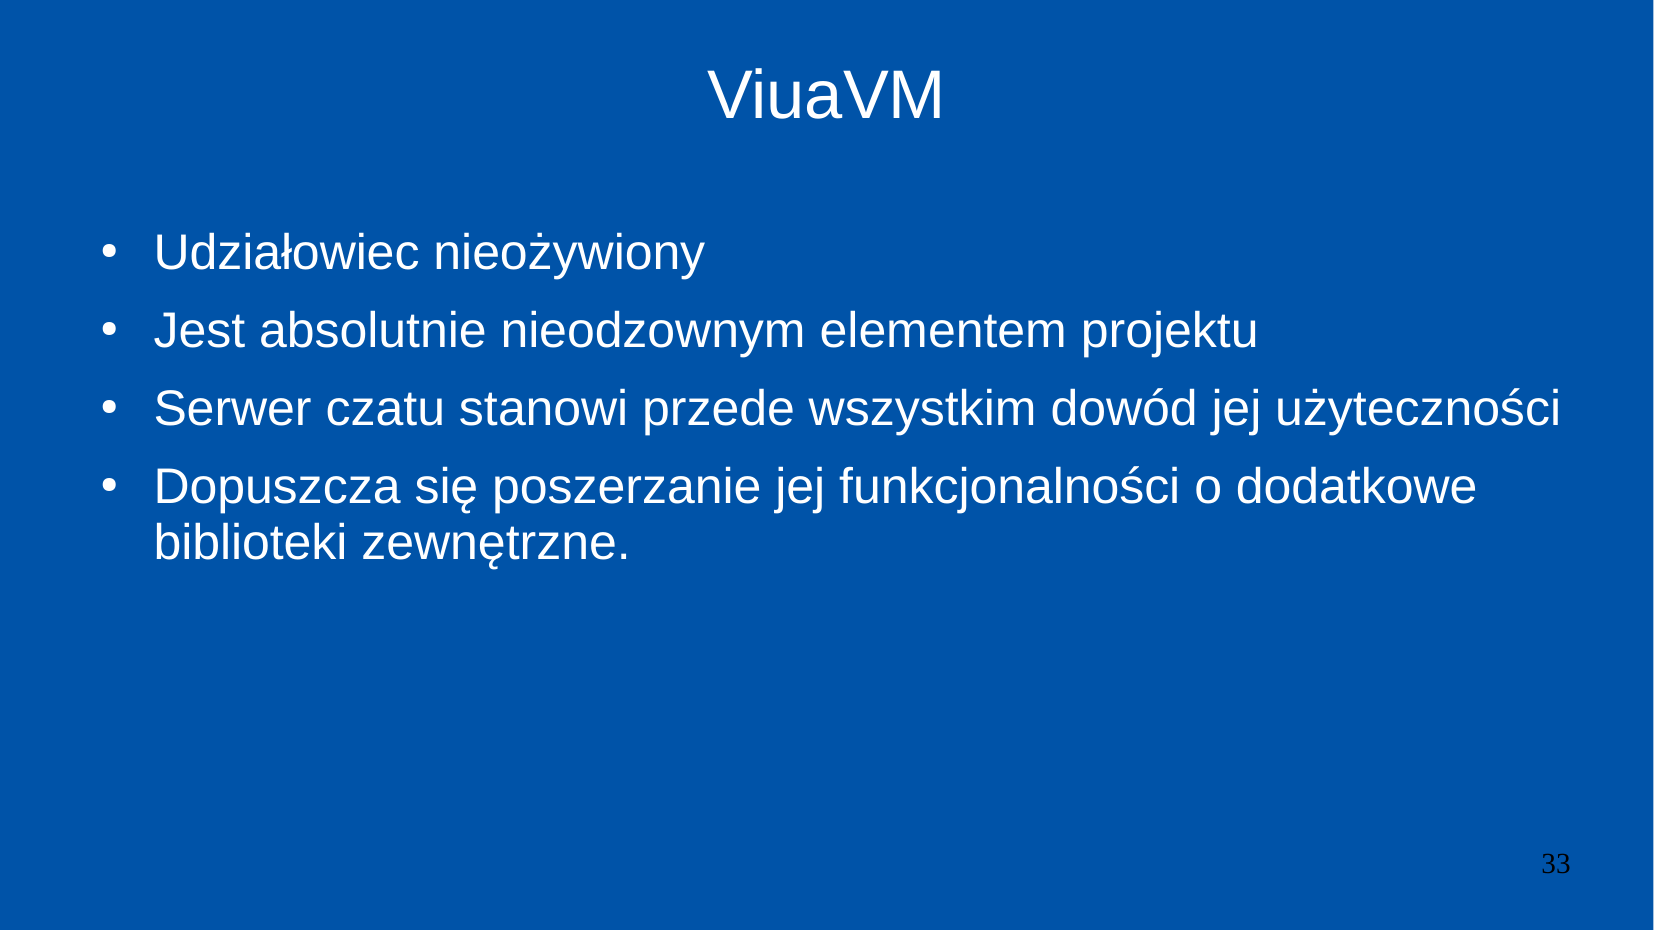

# ViuaVM
Udziałowiec nieożywiony
Jest absolutnie nieodzownym elementem projektu
Serwer czatu stanowi przede wszystkim dowód jej użyteczności
Dopuszcza się poszerzanie jej funkcjonalności o dodatkowe biblioteki zewnętrzne.
33